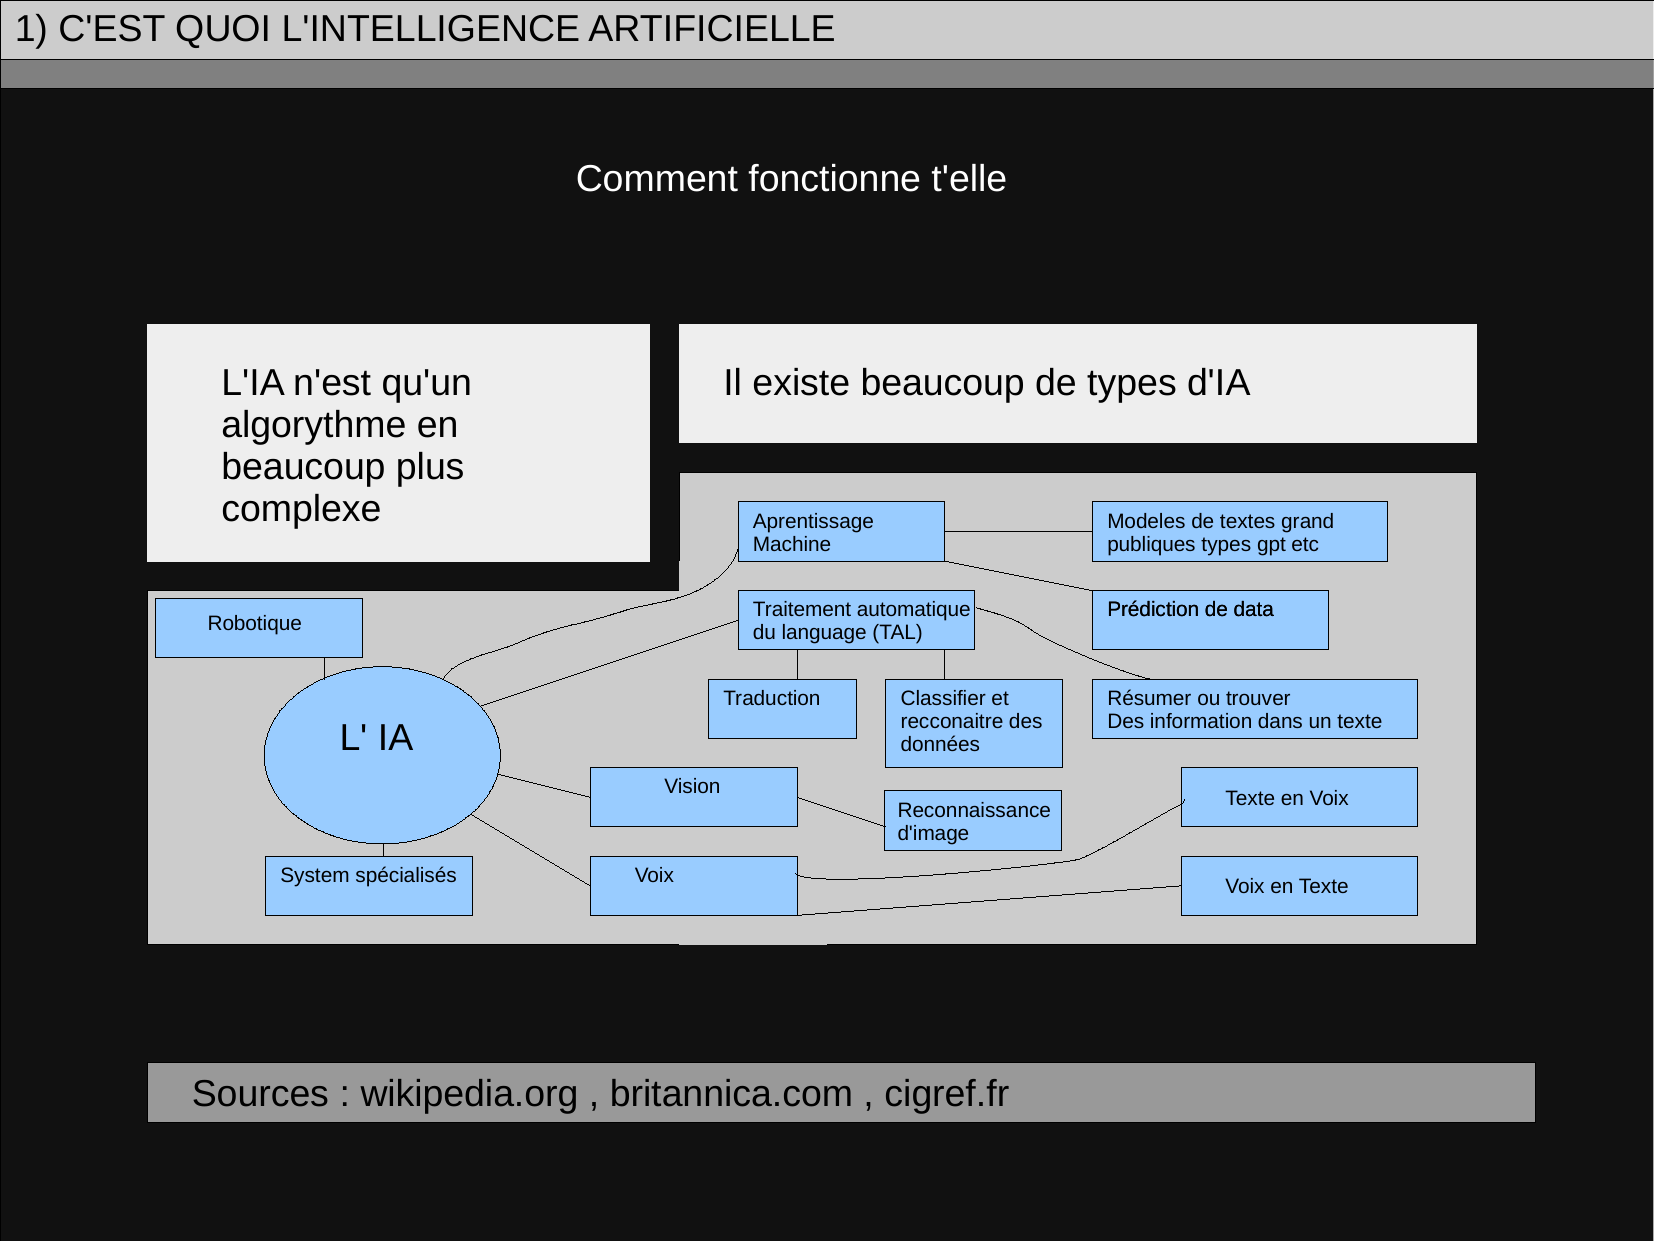

1) C'EST QUOI L'INTELLIGENCE ARTIFICIELLE
Comment fonctionne t'elle
L'IA n'est qu'un algorythme en beaucoup plus complexe
Il existe beaucoup de types d'IA
Aprentissage Machine
Modeles de textes grand publiques types gpt etc
Traitement automatique du language (TAL)
Prédiction de data
Prédiction de data
Robotique
Traduction
Classifier et recconaitre des données
Résumer ou trouver
Des information dans un texte
L' IA
Vision
Texte en Voix
Reconnaissance d'image
System spécialisés
Voix
Voix en Texte
Sources : wikipedia.org , britannica.com , cigref.fr